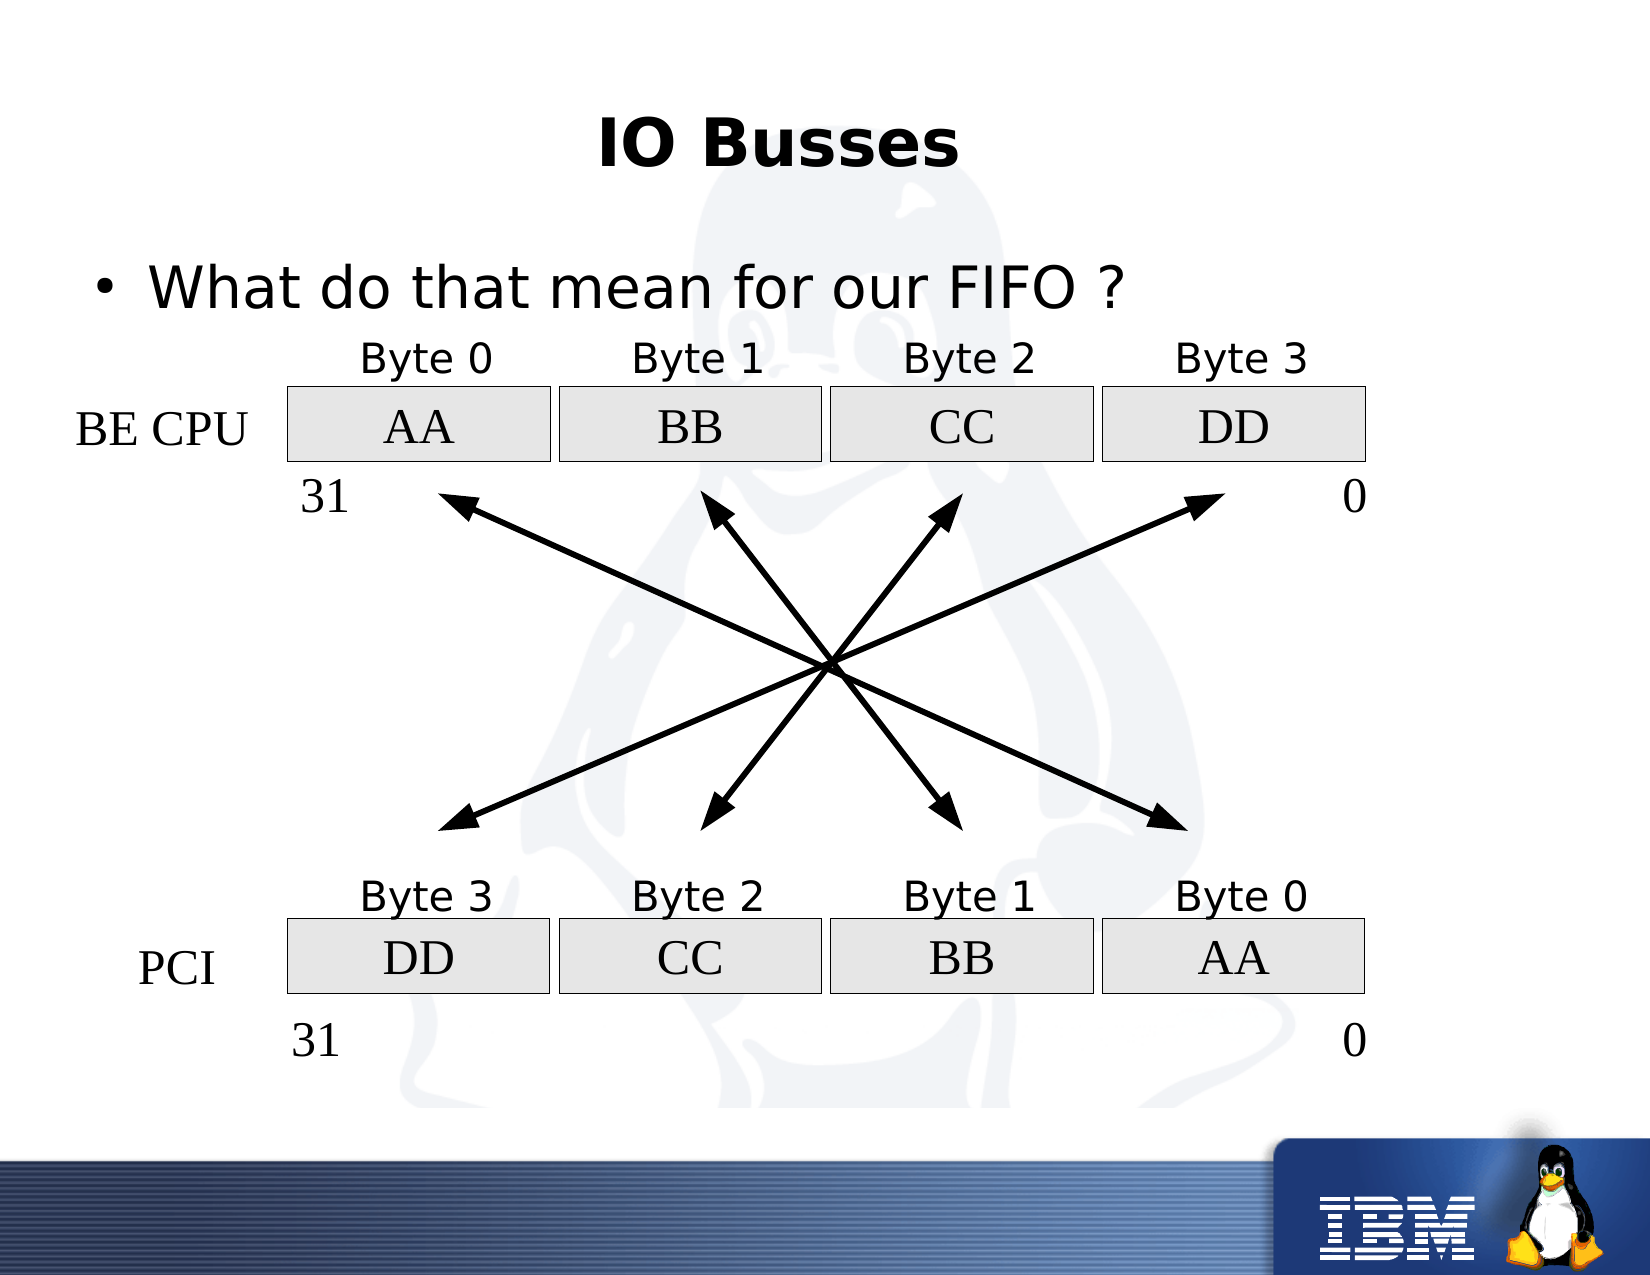

# IO Busses
What do that mean for our FIFO ?
Byte 0
Byte 1
Byte 2
Byte 3
DD
AA
BB
CC
BE CPU
31
0
Byte 3
Byte 2
Byte 1
Byte 0
CC
BB
AA
DD
PCI
31
0